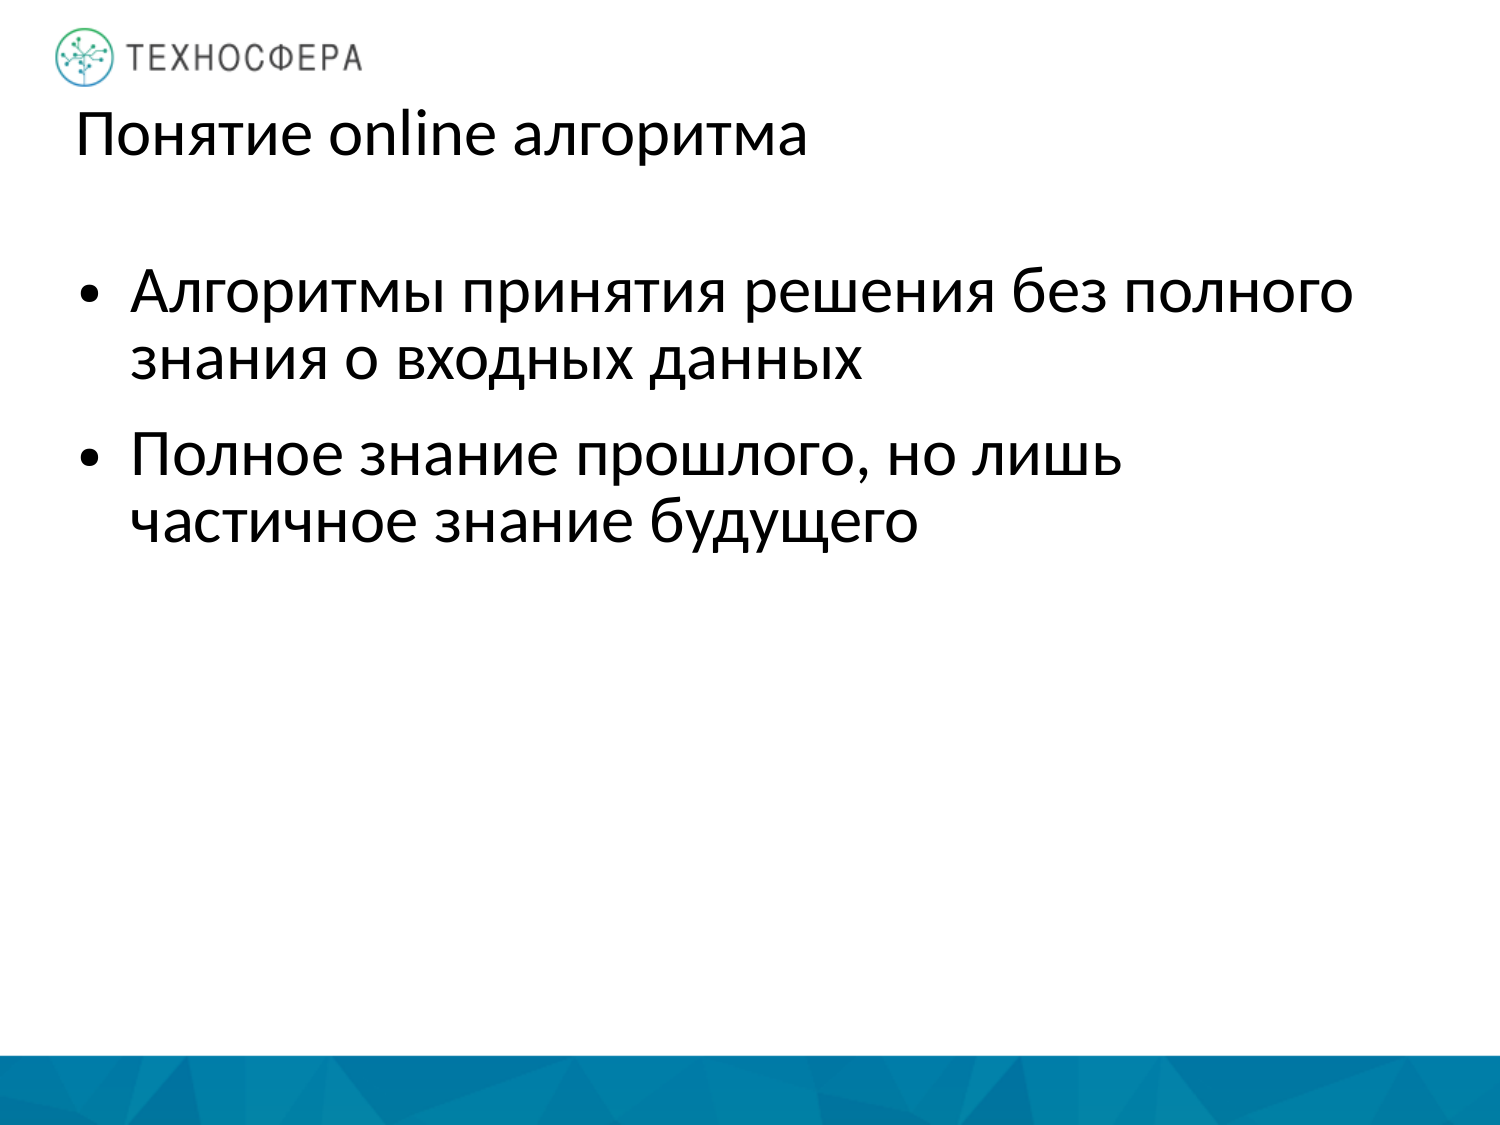

# Понятие online алгоритма
Алгоритмы принятия решения без полного знания о входных данных
Полное знание прошлого, но лишь частичное знание будущего